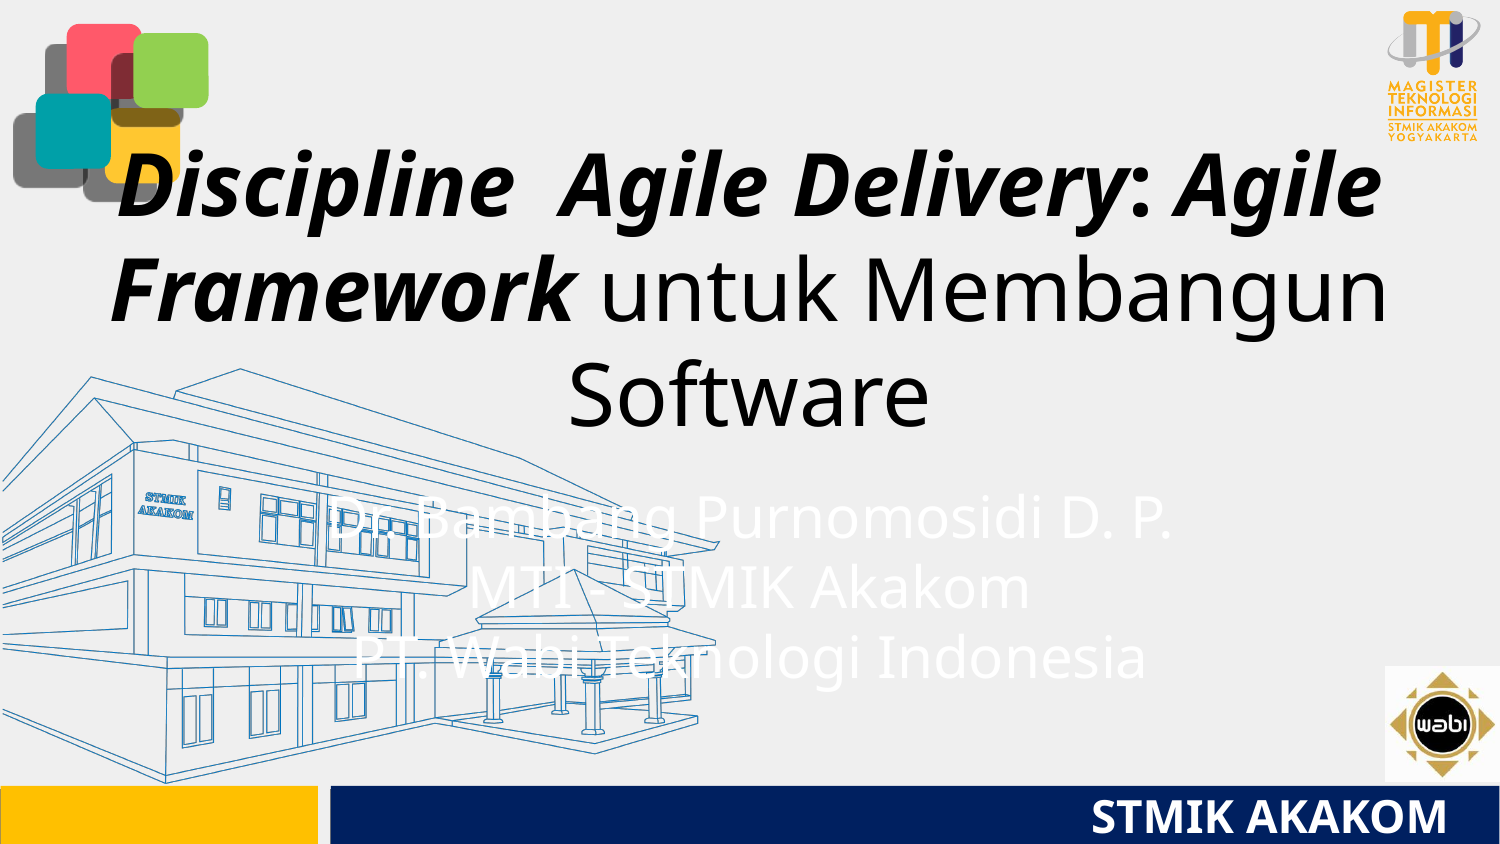

# Discipline Agile Delivery: Agile Framework untuk Membangun Software
Dr. Bambang Purnomosidi D. P.
MTI - STMIK Akakom
PT. Wabi Teknologi Indonesia